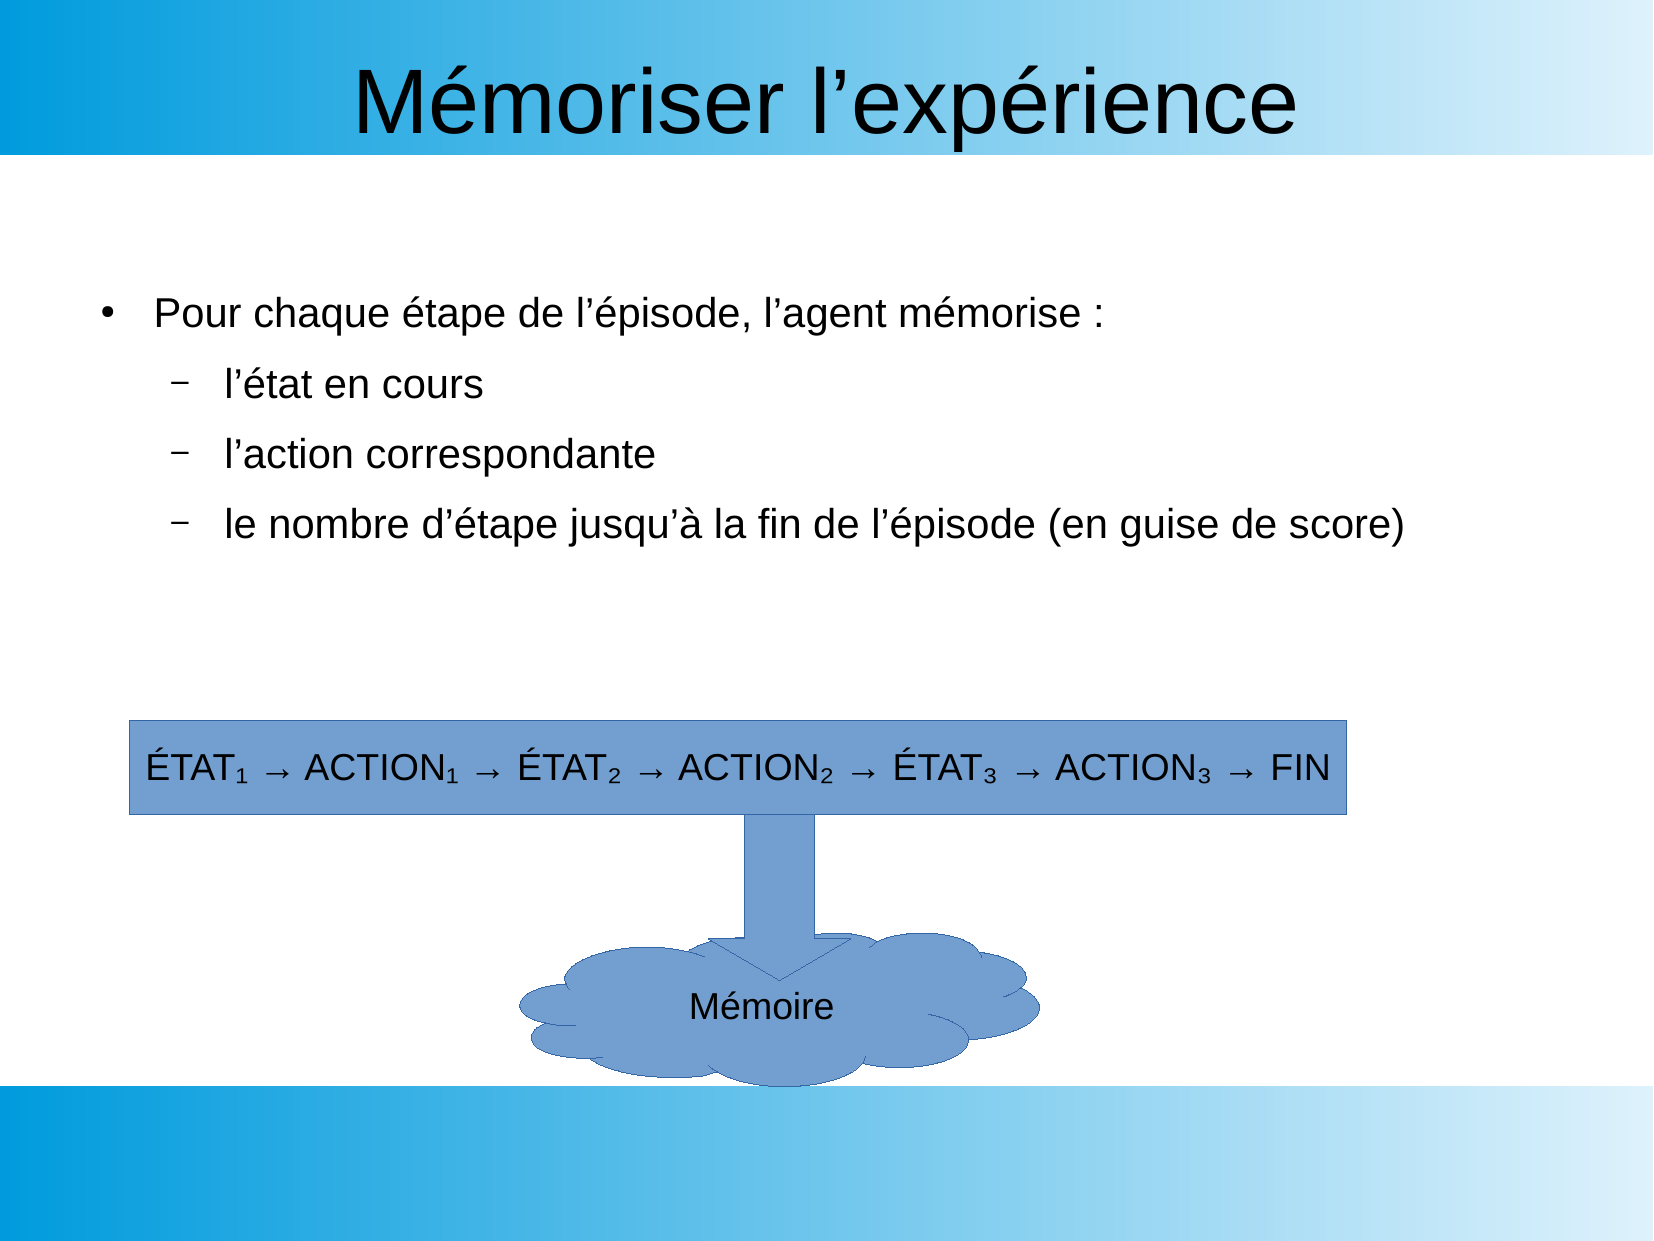

# Mémoriser l’expérience
Pour chaque étape de l’épisode, l’agent mémorise :
l’état en cours
l’action correspondante
le nombre d’étape jusqu’à la fin de l’épisode (en guise de score)
ÉTAT₁ → ACTION₁ → ÉTAT₂ → ACTION₂ → ÉTAT₃ → ACTION₃ → FIN
Mémoire